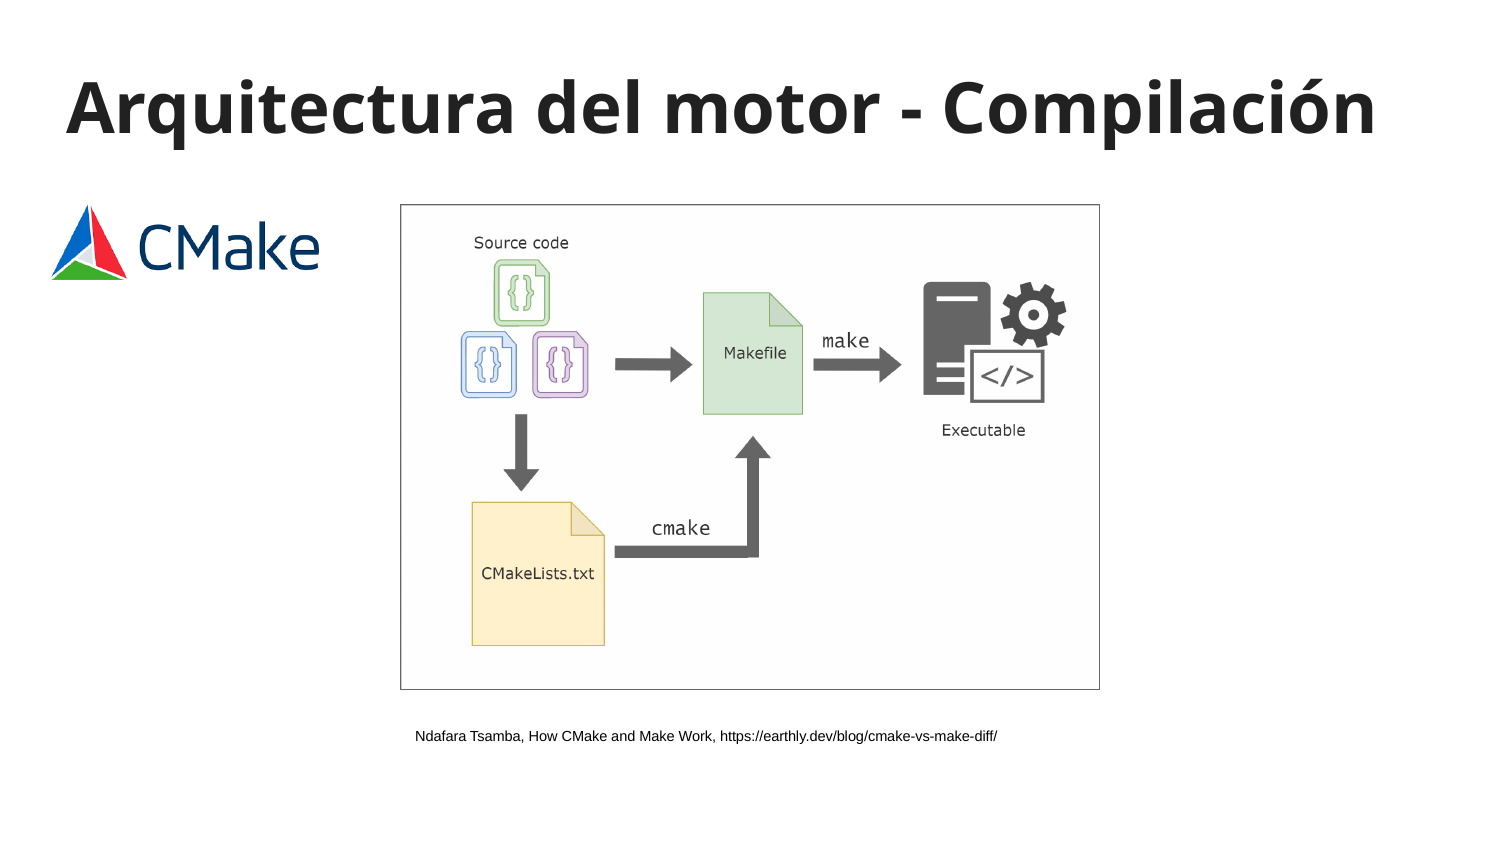

# Arquitectura del motor - Compilación
Ndafara Tsamba, How CMake and Make Work, https://earthly.dev/blog/cmake-vs-make-diff/